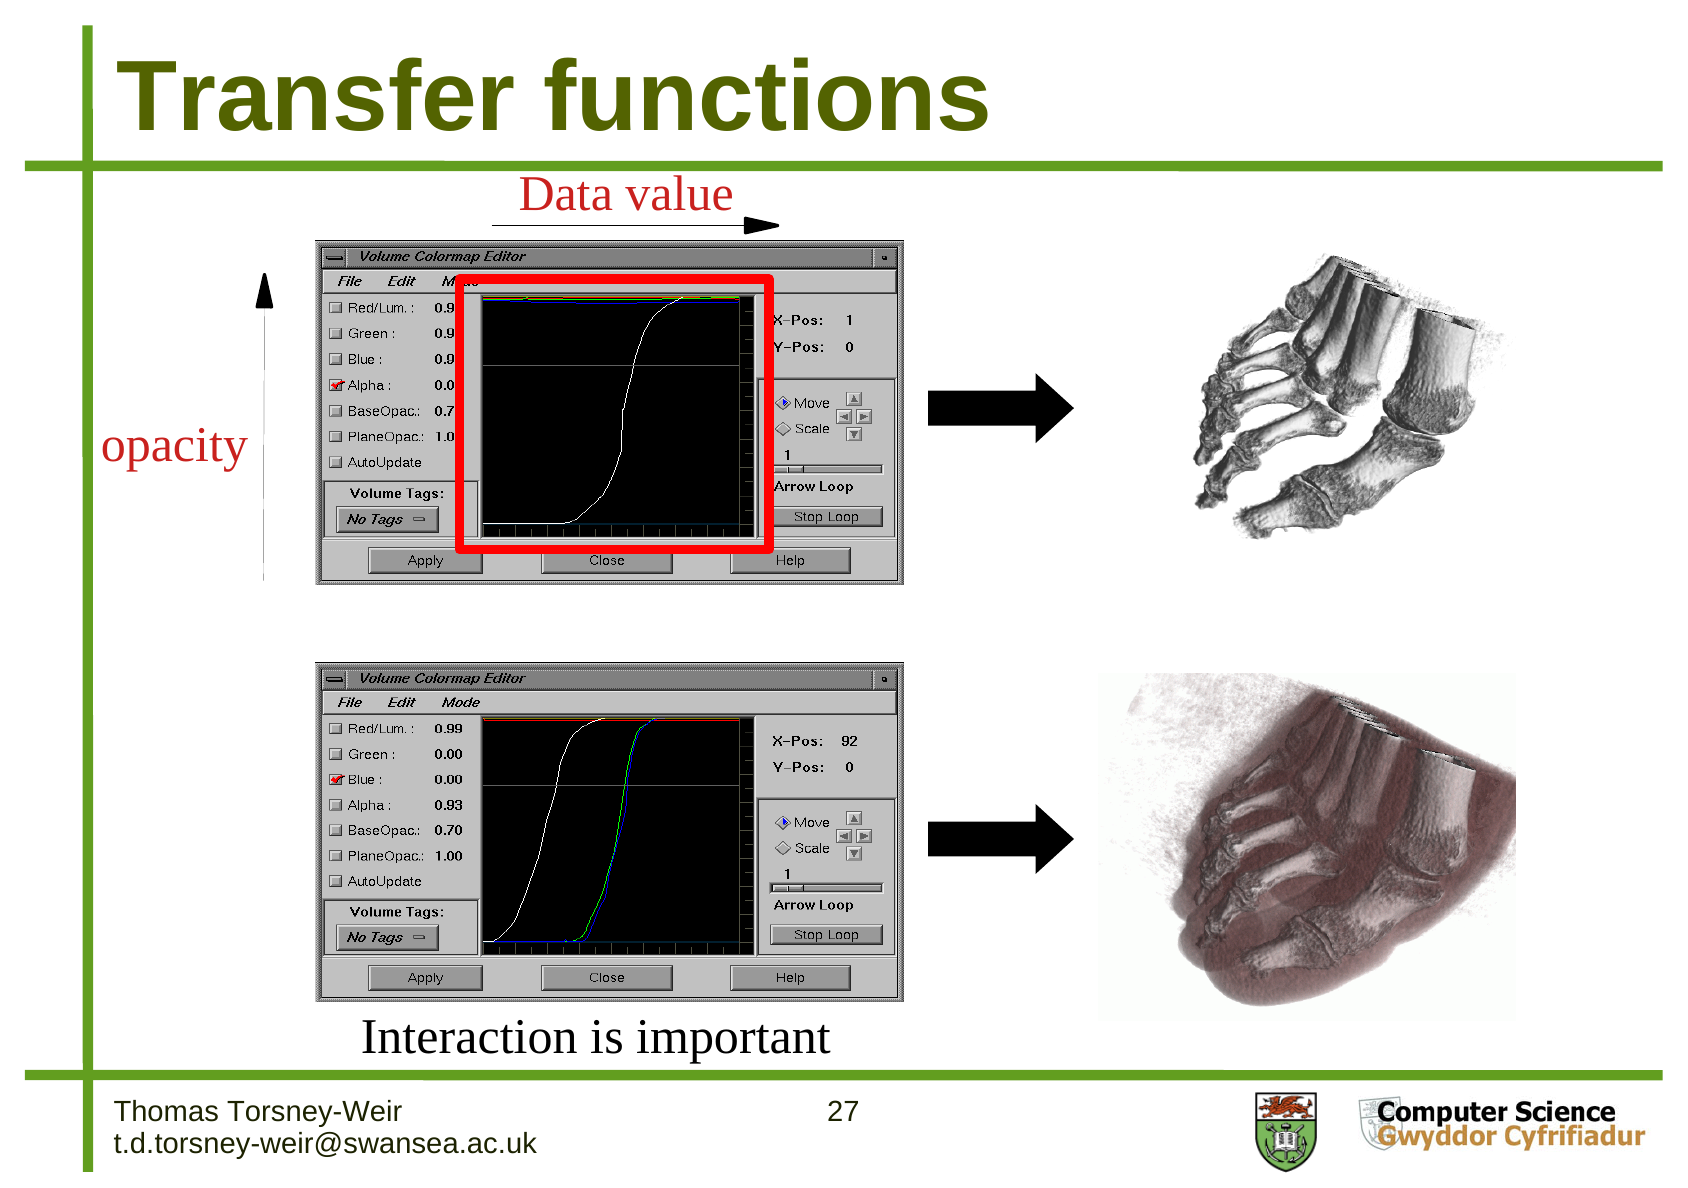

# Transfer functions
Data value
opacity
Interaction is important